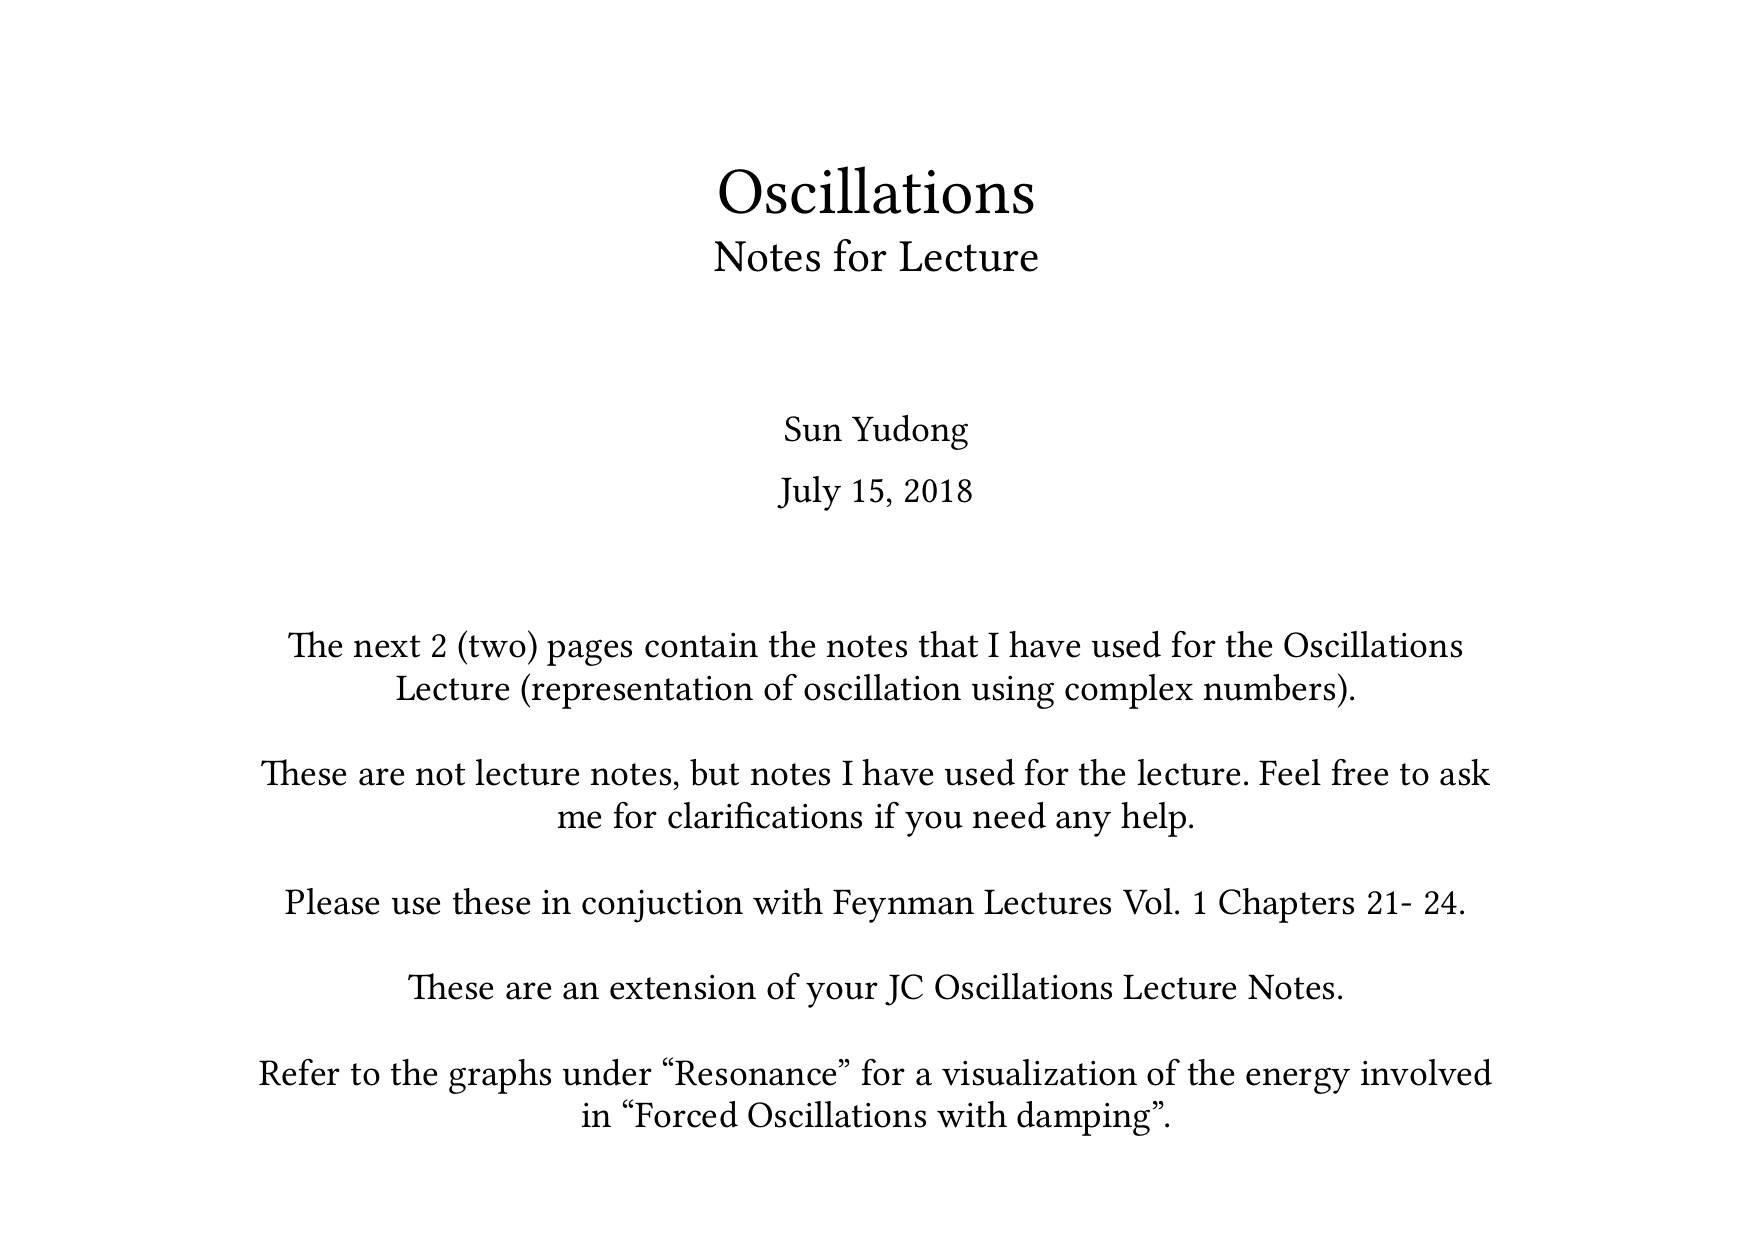

# Oscillations Notes for Lecture
Sun Yudong
July 15, 2018
The next 2 (two) pages contain the notes that I have used for the Oscillations Lecture (representation of oscillation using complex numbers).
These are not lecture notes, but notes I have used for the lecture. Feel free to ask me for clarifications if you need any help.
Please use these in conjuction with Feynman Lectures Vol. 1 Chapters 21- 24.
These are an extension of your JC Oscillations Lecture Notes.
Refer to the graphs under “Resonance” for a visualization of the energy involved in “Forced Oscillations with damping”.